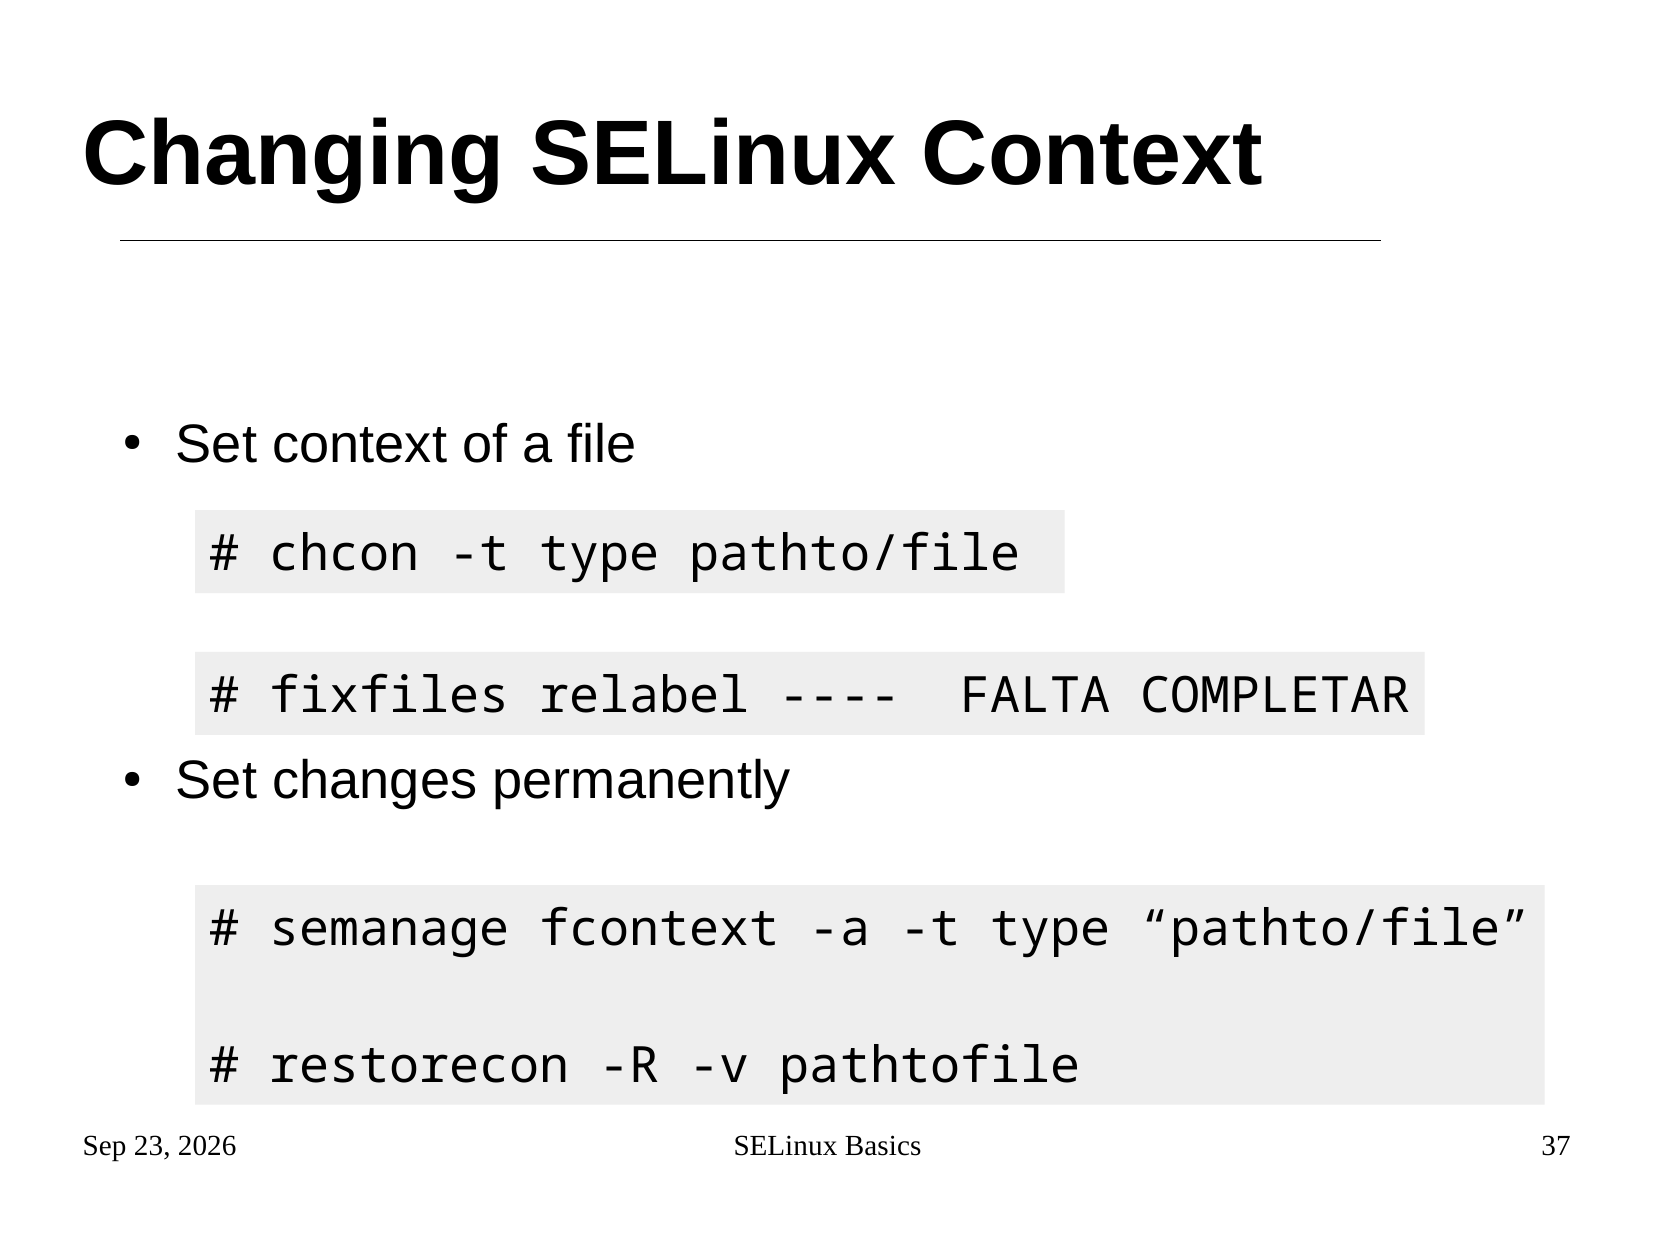

# Changing SELinux Context
Set context of a file
# chcon -t type pathto/file
# fixfiles relabel ---- FALTA COMPLETAR
Set changes permanently
# semanage fcontext -a -t type “pathto/file”
# restorecon -R -v pathtofile
SELinux Basics
37